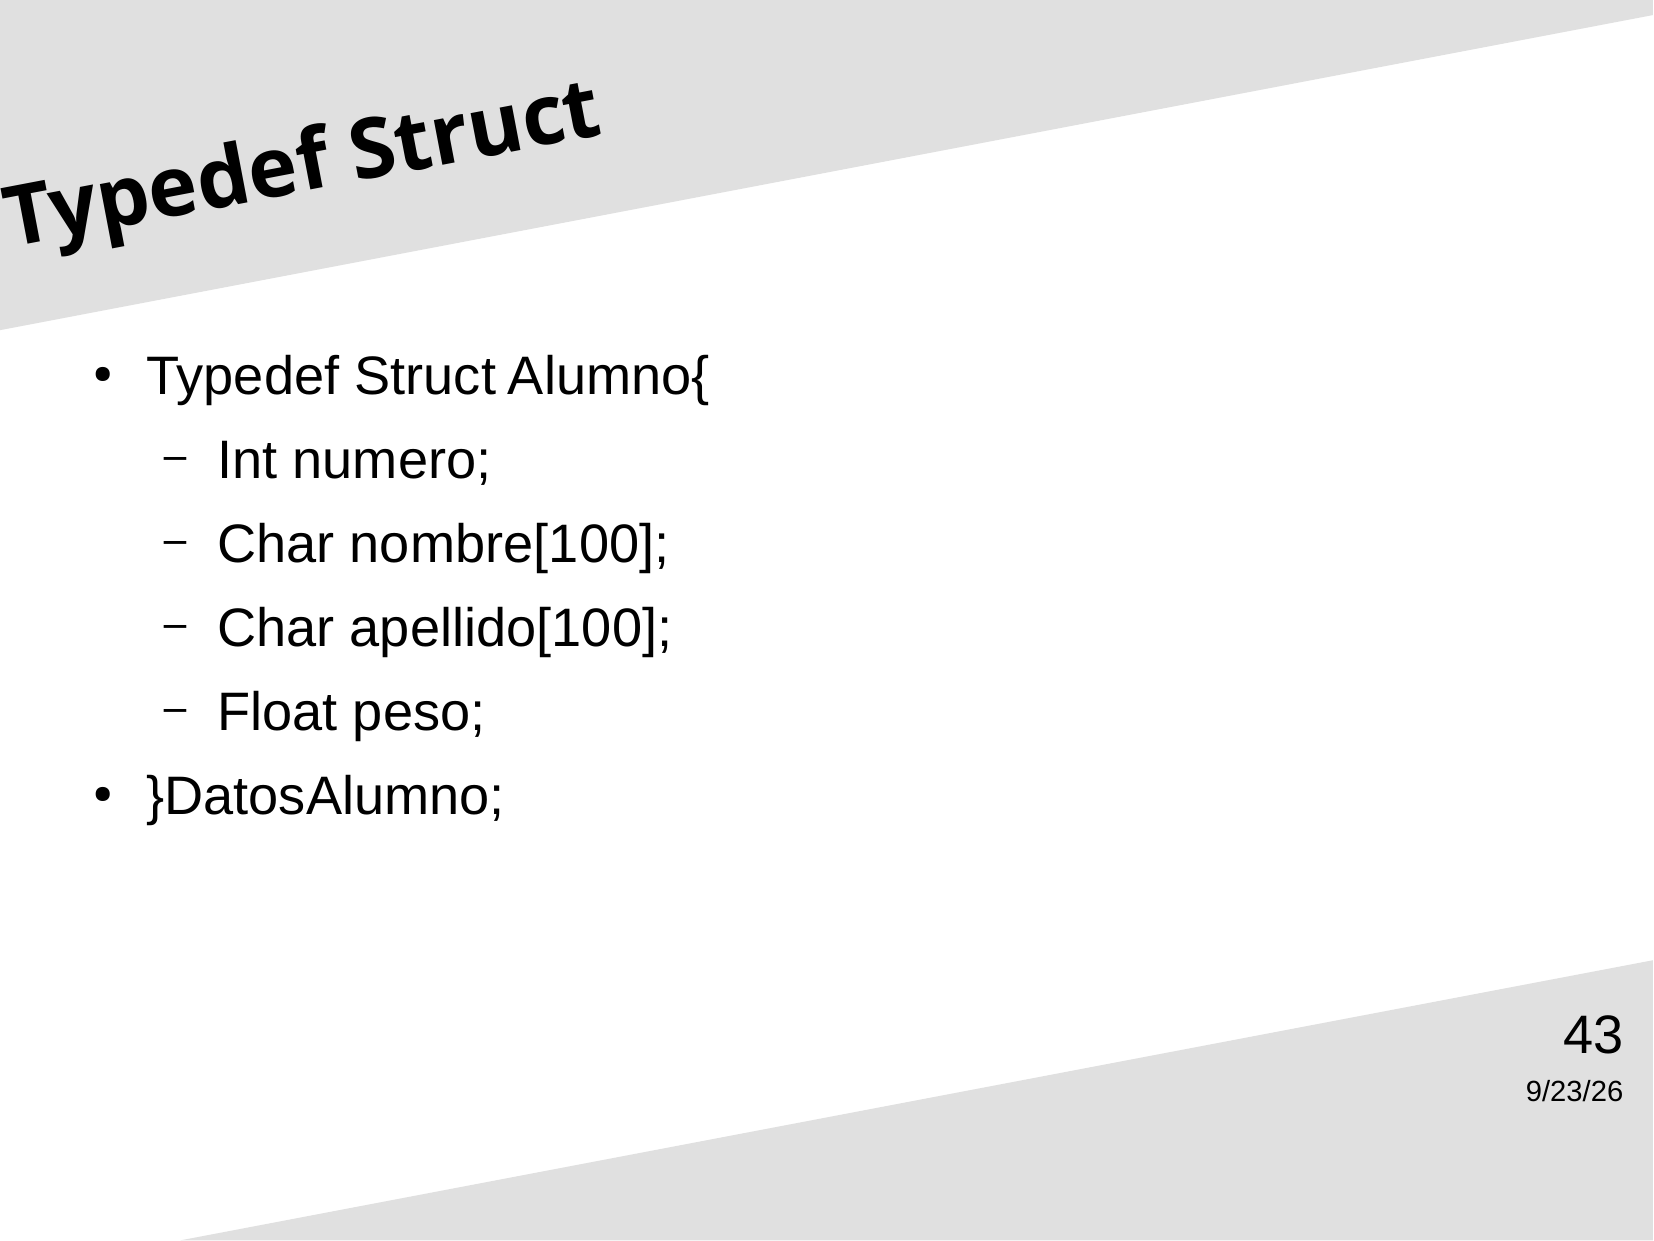

# Typedef Struct
Typedef Struct Alumno{
Int numero;
Char nombre[100];
Char apellido[100];
Float peso;
}DatosAlumno;
43